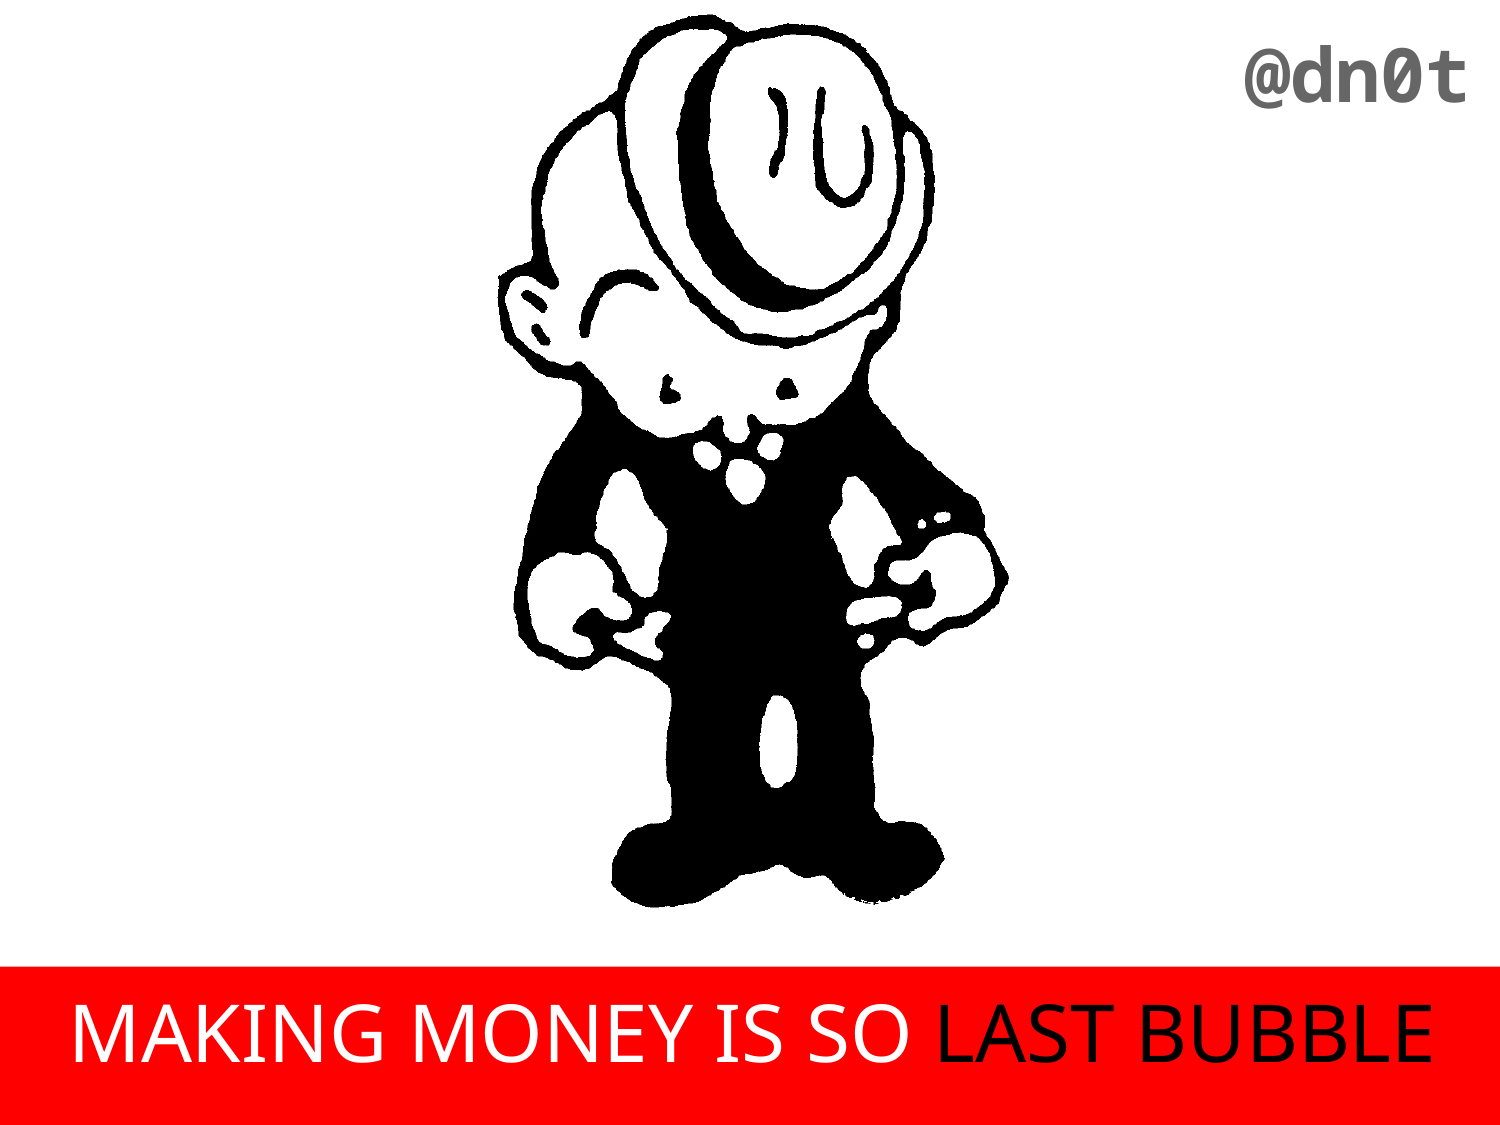

# MAKING MONEY IS SO LAST BUBBLE